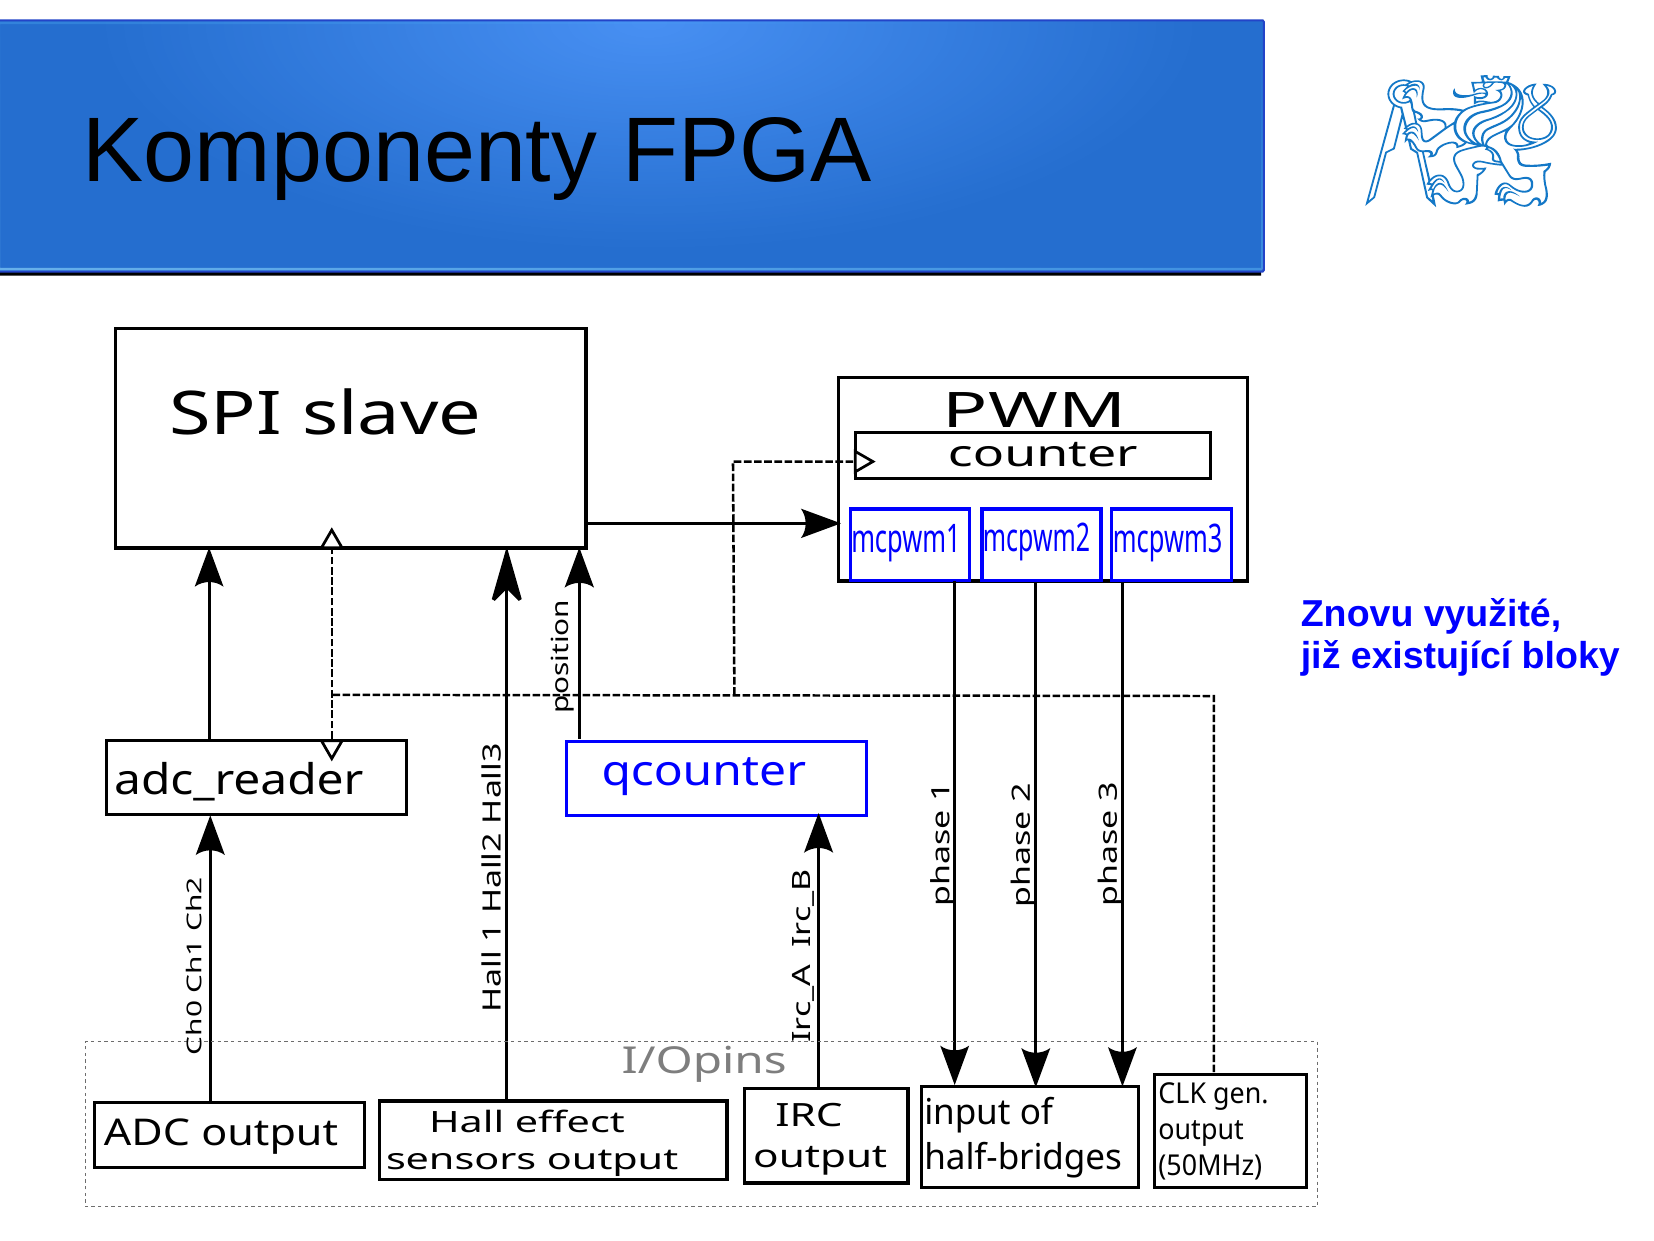

# Komponenty FPGA
Znovu využité,
již existující bloky